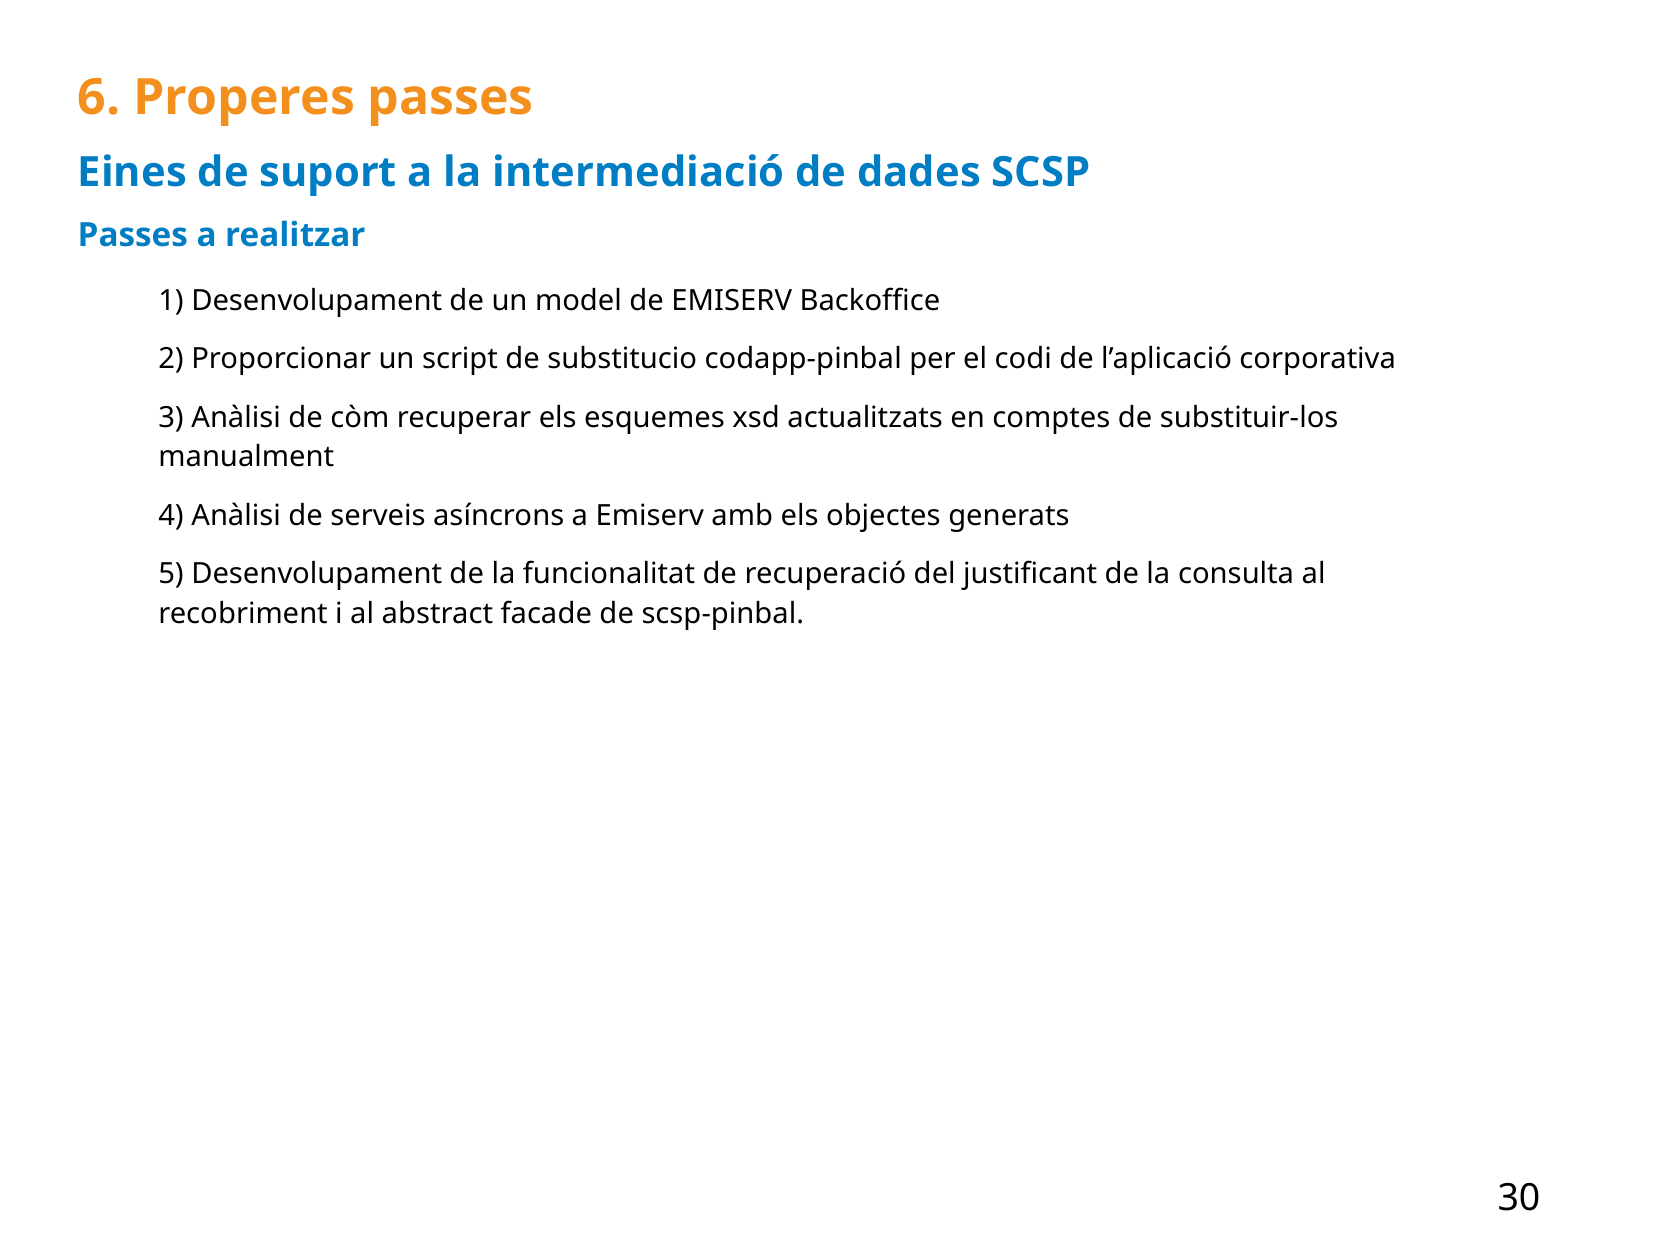

6. Properes passes
Eines de suport a la intermediació de dades SCSP
Passes a realitzar
 Desenvolupament de un model de EMISERV Backoffice
 Proporcionar un script de substitucio codapp-pinbal per el codi de l’aplicació corporativa
 Anàlisi de còm recuperar els esquemes xsd actualitzats en comptes de substituir-los 	 	manualment
 Anàlisi de serveis asíncrons a Emiserv amb els objectes generats
 Desenvolupament de la funcionalitat de recuperació del justificant de la consulta al 		recobriment i al abstract facade de scsp-pinbal.